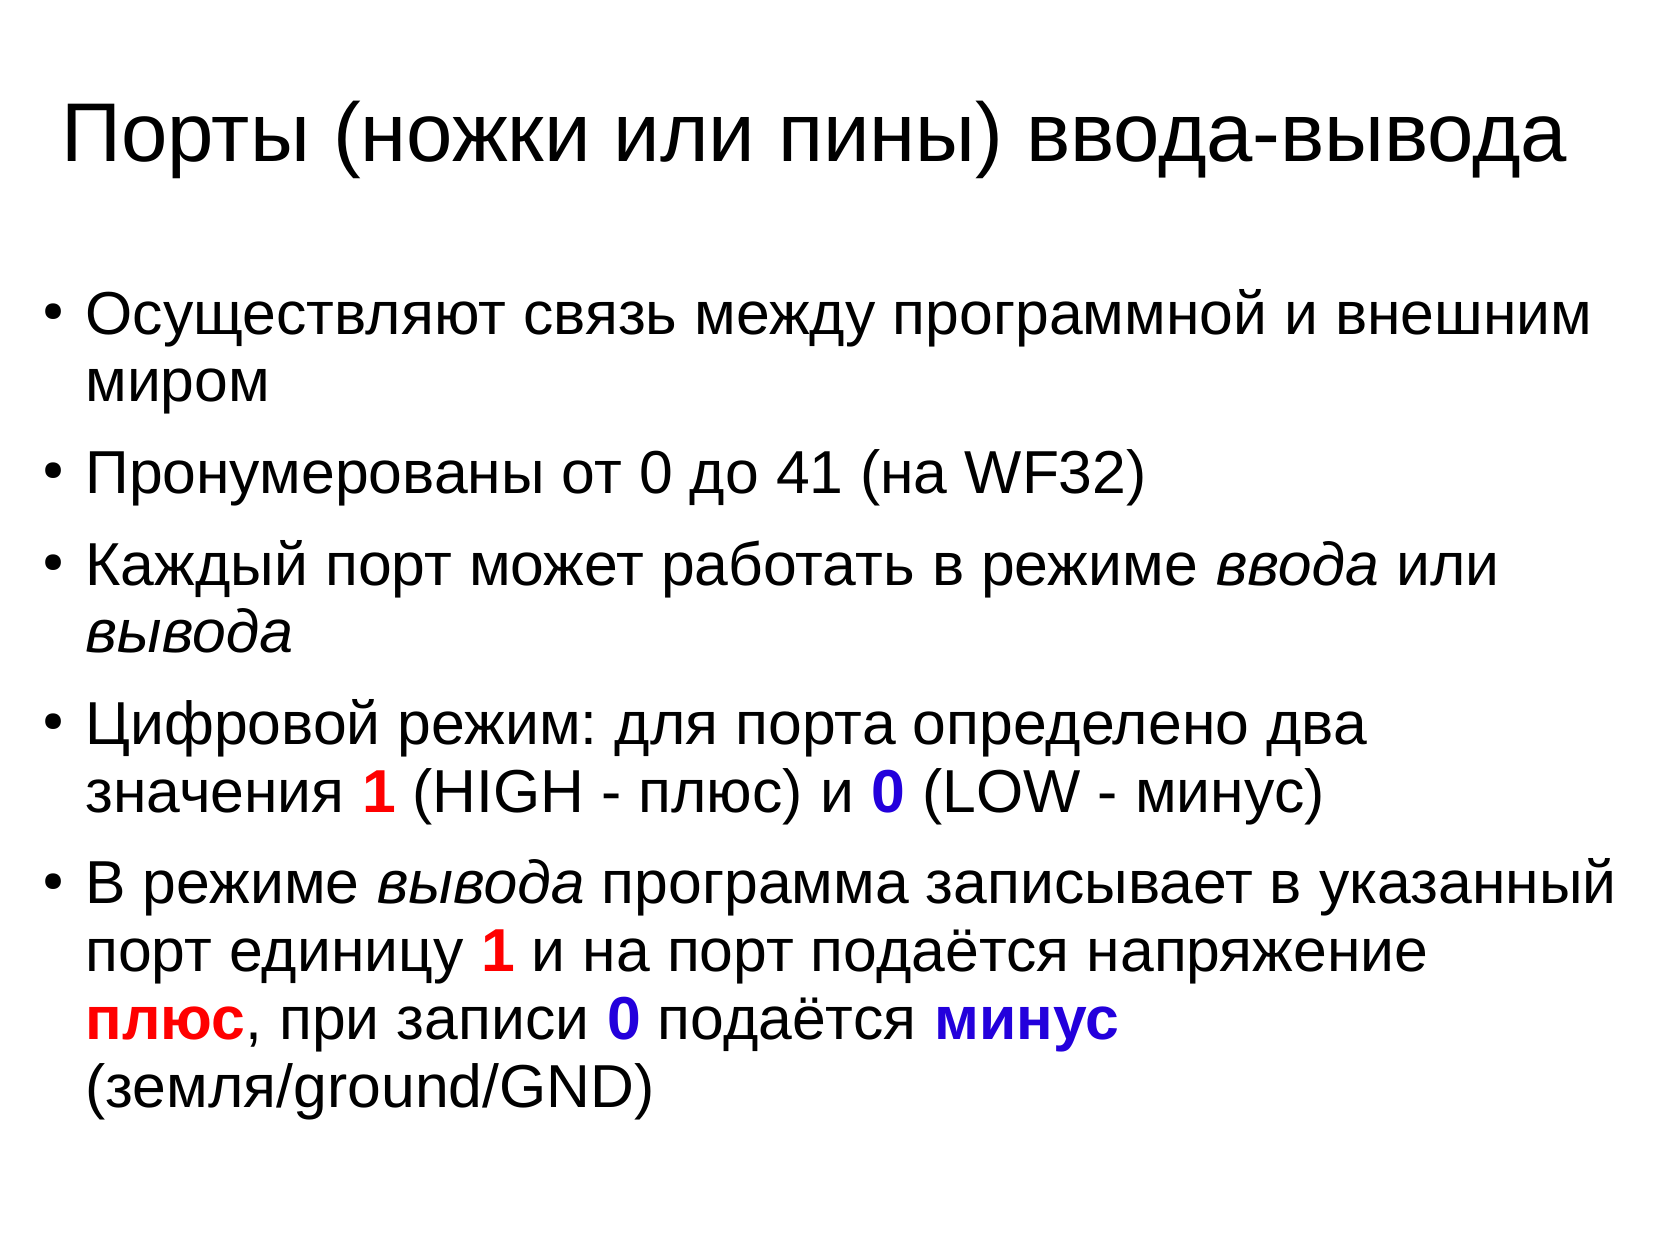

# Порты (ножки или пины) ввода-вывода
Осуществляют связь между программной и внешним миром
Пронумерованы от 0 до 41 (на WF32)
Каждый порт может работать в режиме ввода или вывода
Цифровой режим: для порта определено два значения 1 (HIGH - плюс) и 0 (LOW - минус)
В режиме вывода программа записывает в указанный порт единицу 1 и на порт подаётся напряжение плюс, при записи 0 подаётся минус (земля/ground/GND)